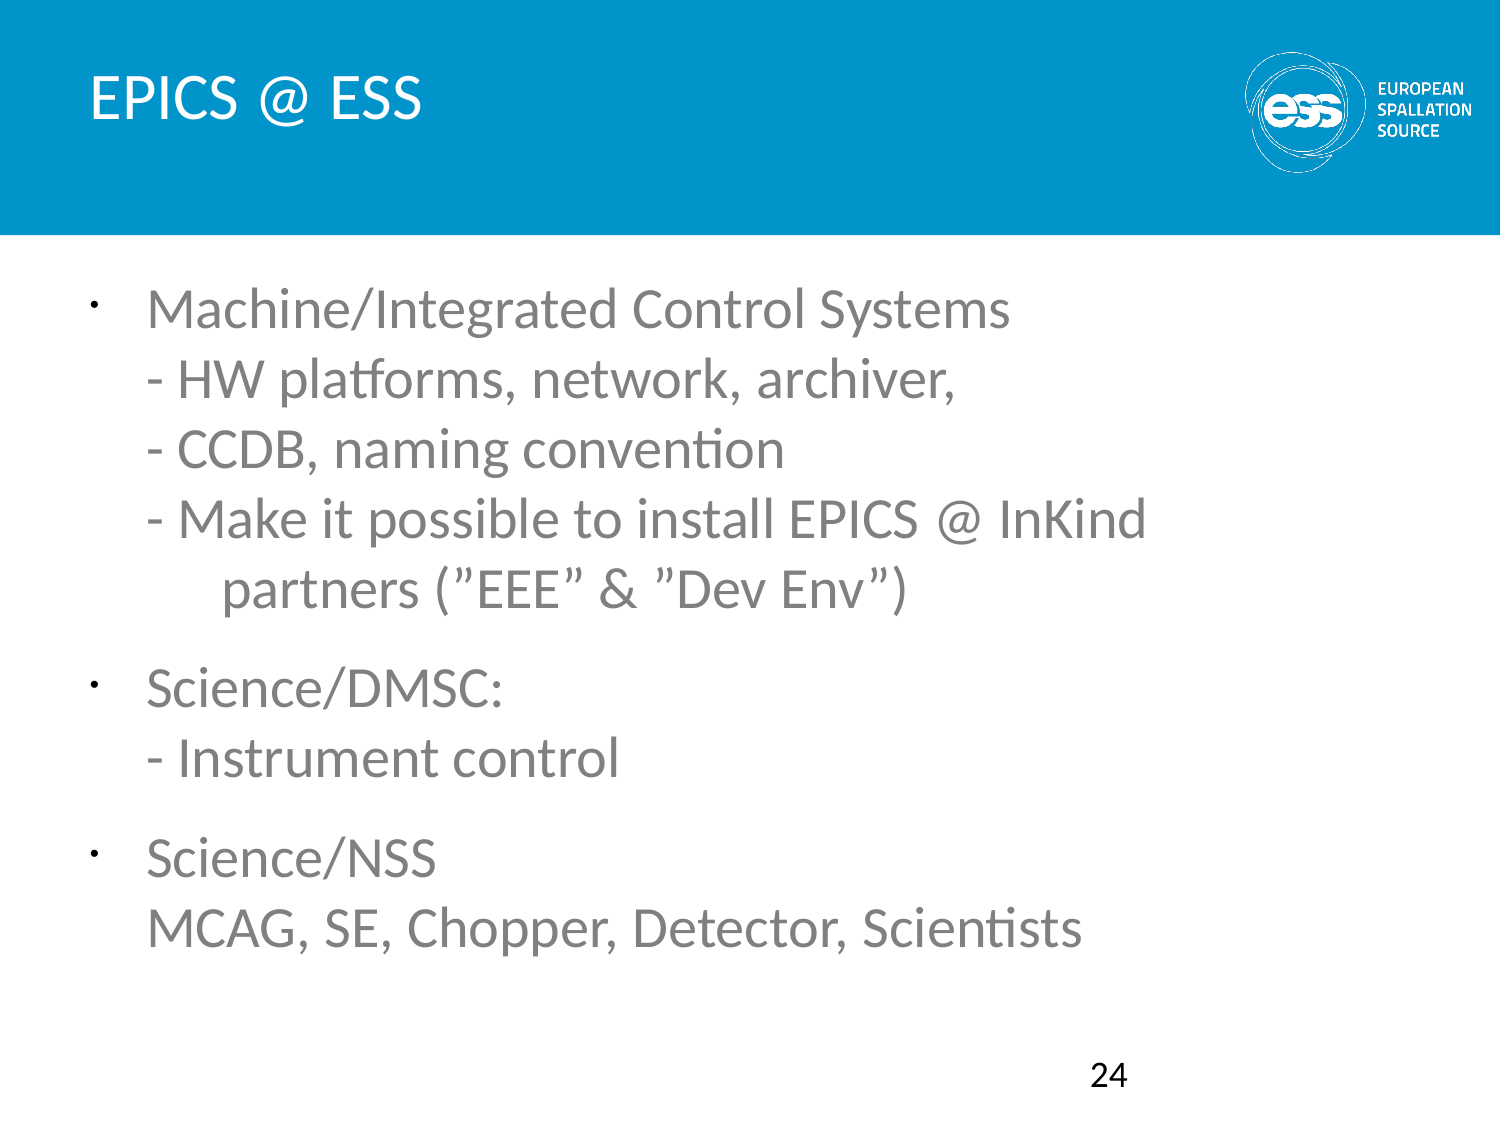

# EPICS @ ESS
Machine/Integrated Control Systems
- HW platforms, network, archiver,
- CCDB, naming convention
- Make it possible to install EPICS @ InKind
	partners (”EEE” & ”Dev Env”)
Science/DMSC:
- Instrument control
Science/NSS
MCAG, SE, Chopper, Detector, Scientists